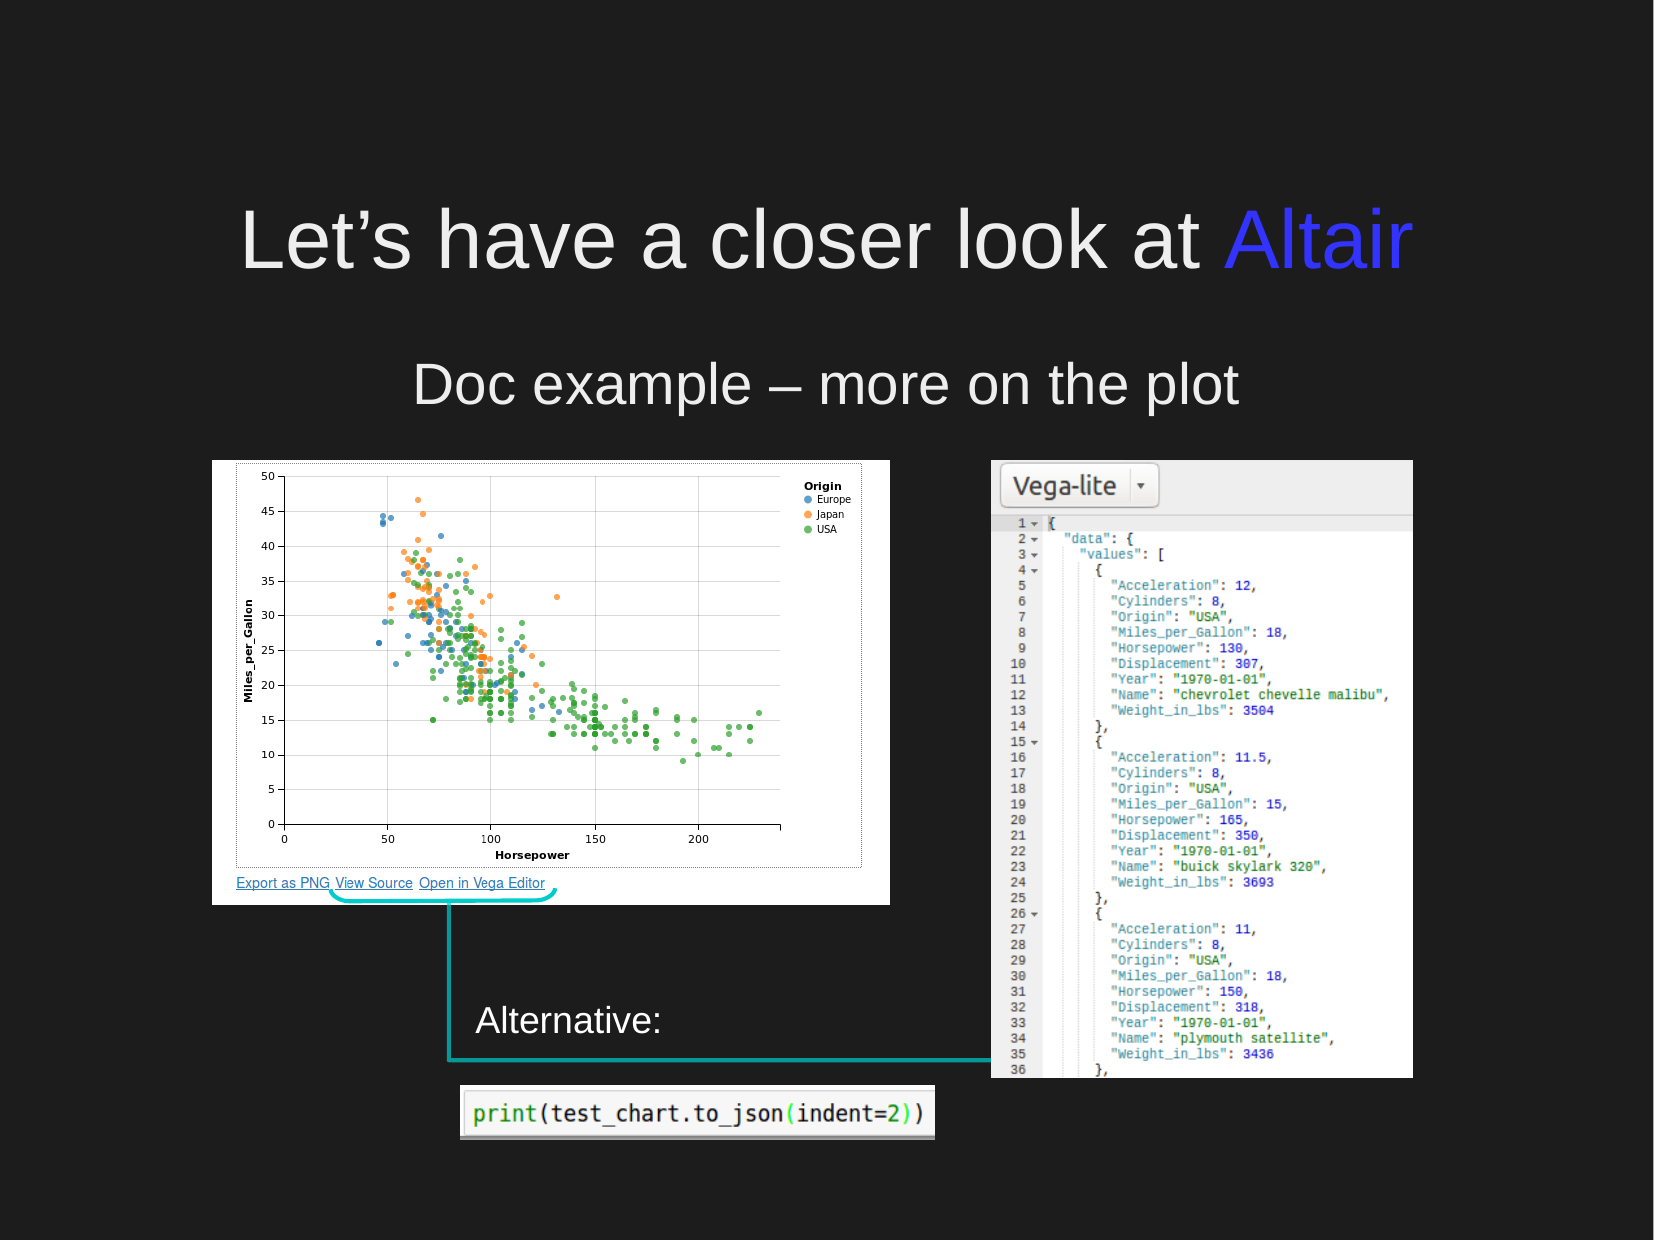

Let’s have a closer look at Altair
Doc example – more on the plot
Alternative: